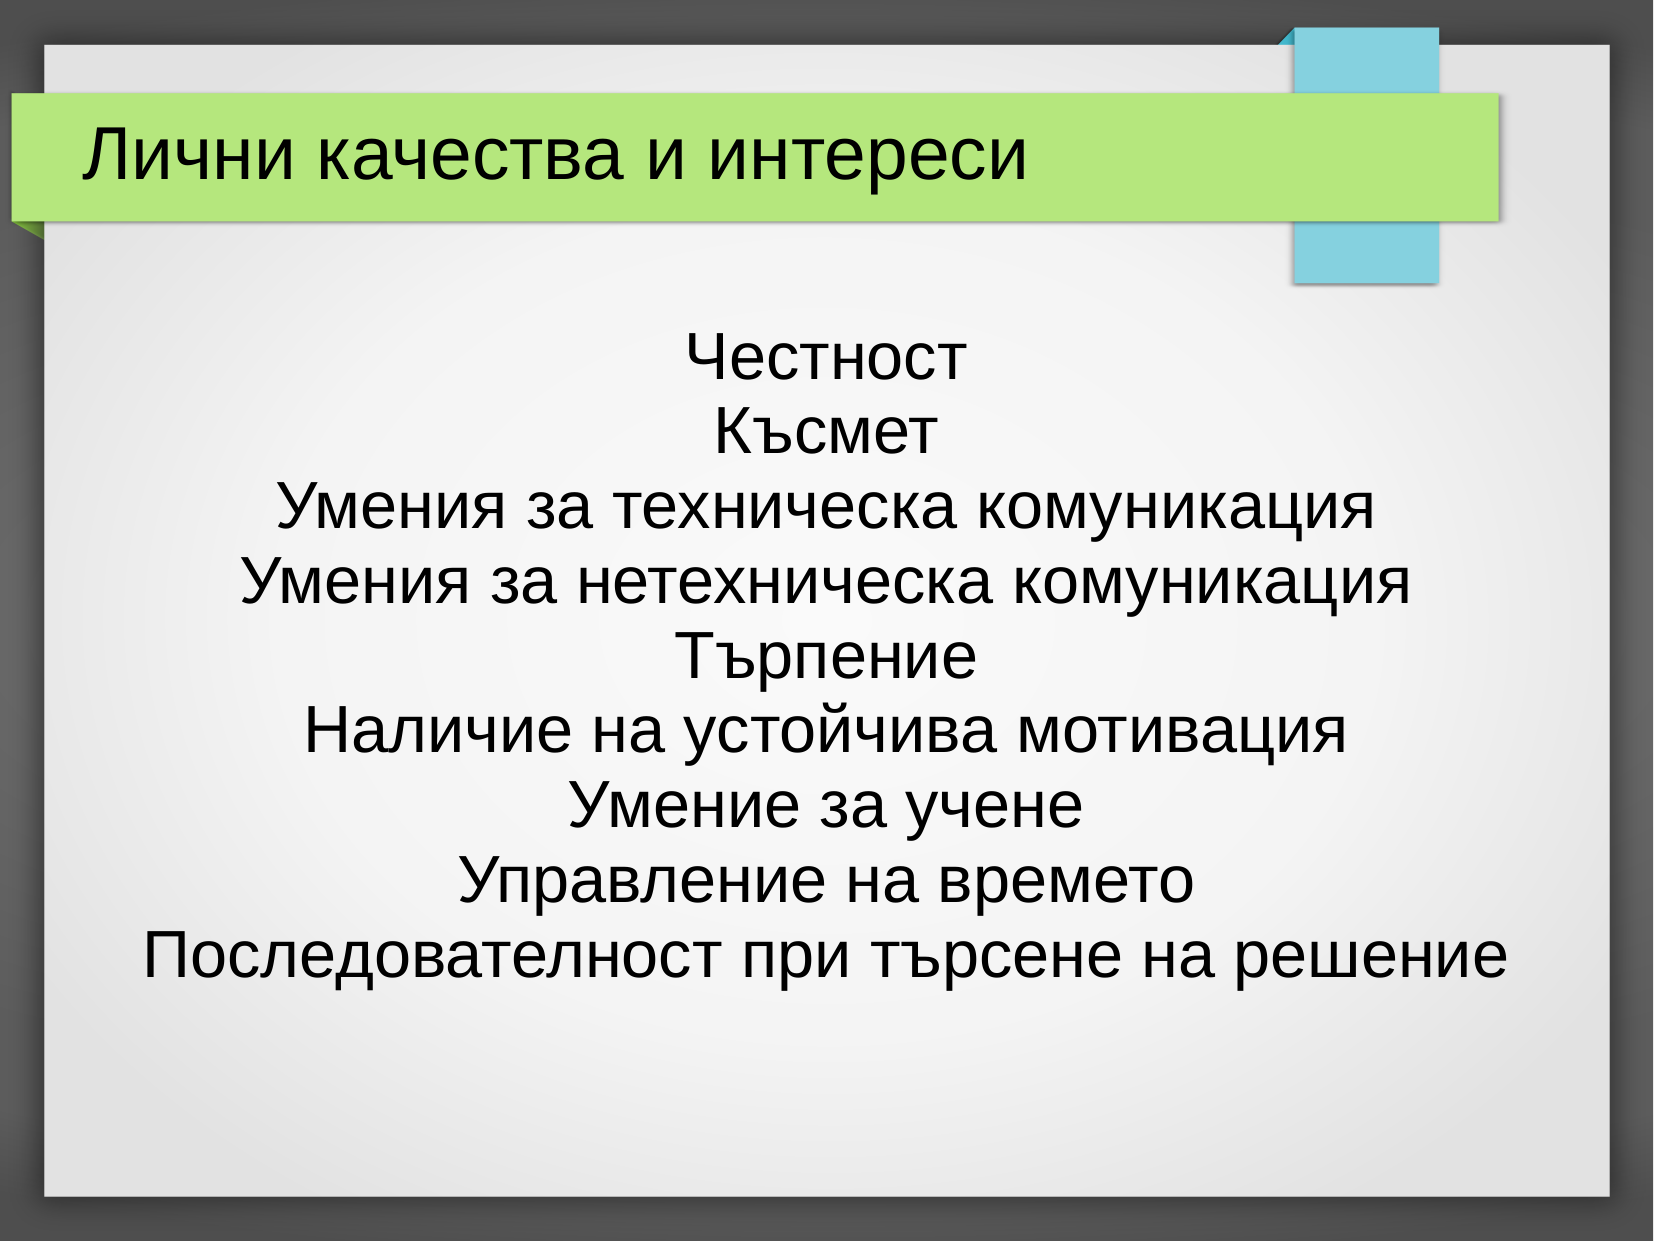

# Лични качества и интереси
Честност
Късмет
Умения за техническа комуникация
Умения за нетехническа комуникация
Търпение
Наличие на устойчива мотивация
Умение за учене
Управление на времето
Последователност при търсене на решение